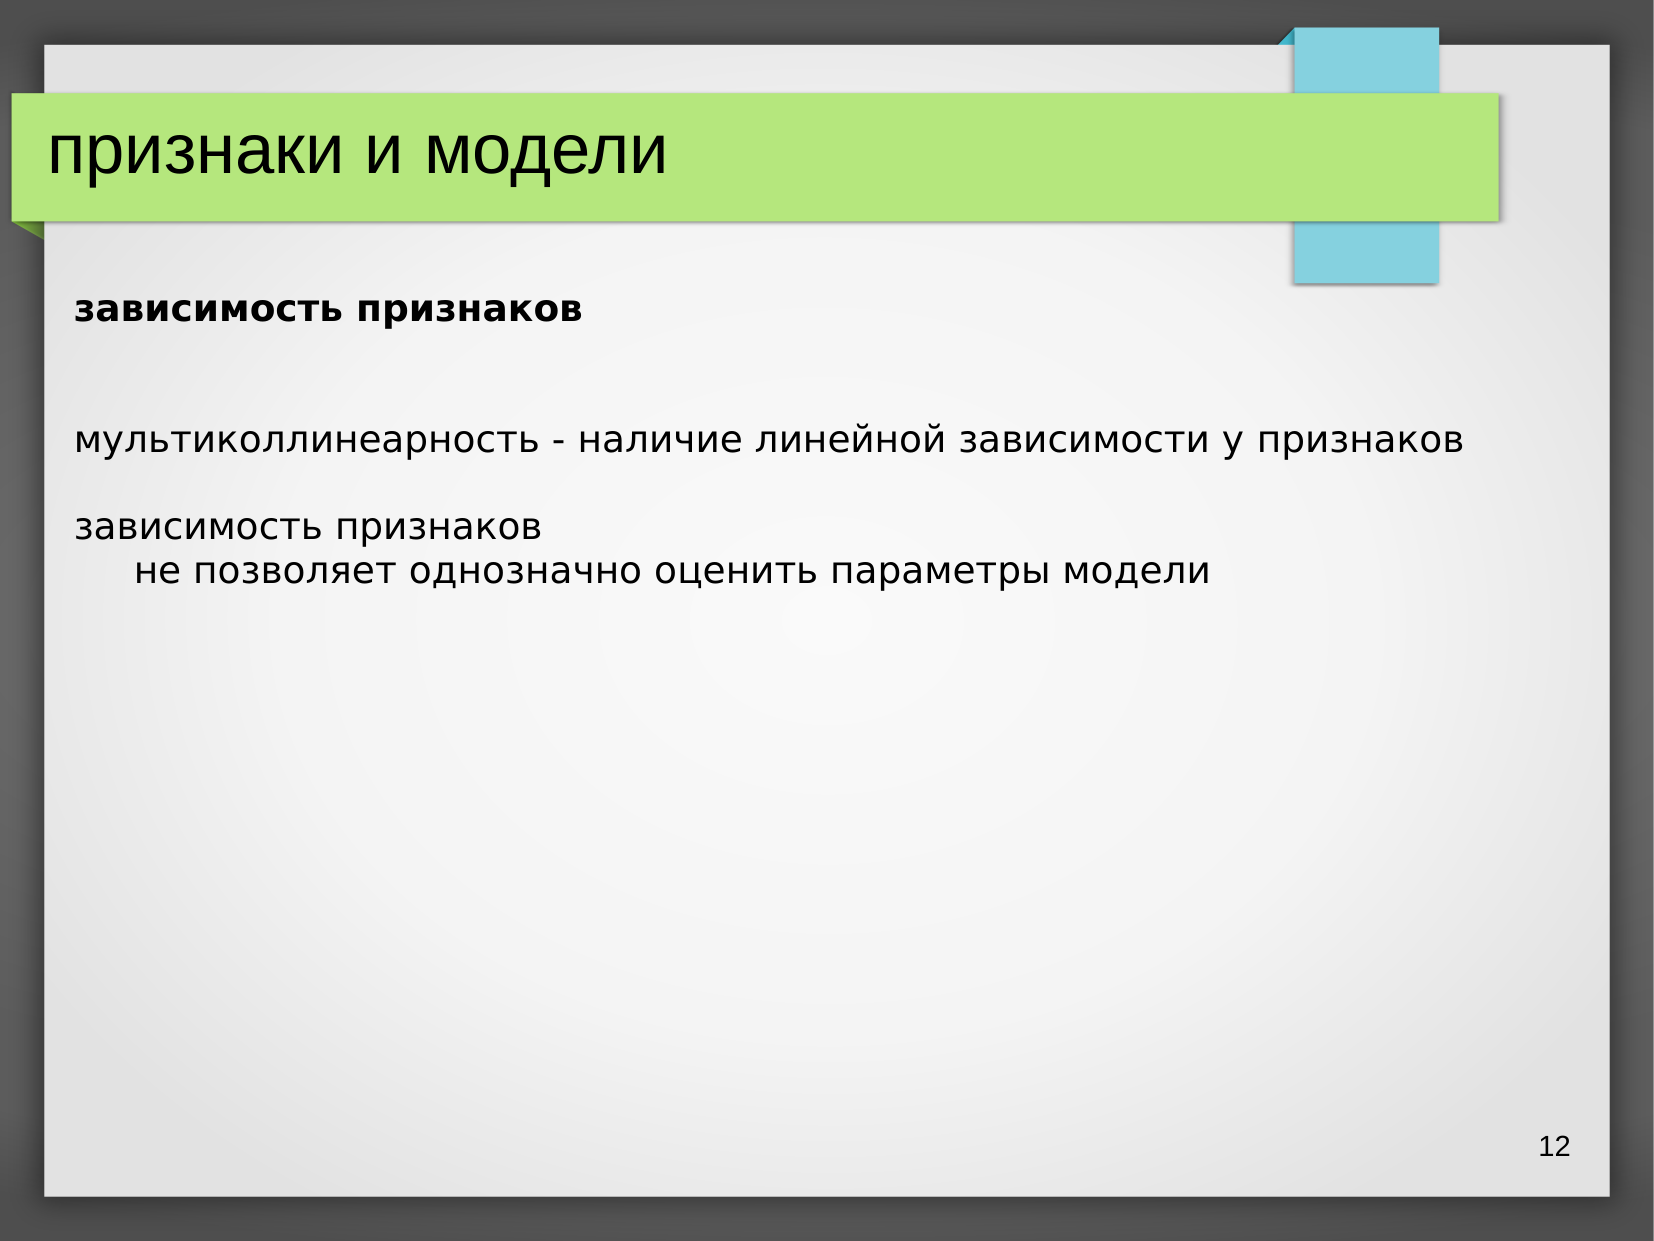

# признаки и модели
зависимость признаков
мультиколлинеарность - наличие линейной зависимости у признаков
зависимость признаков
 не позволяет однозначно оценить параметры модели
12